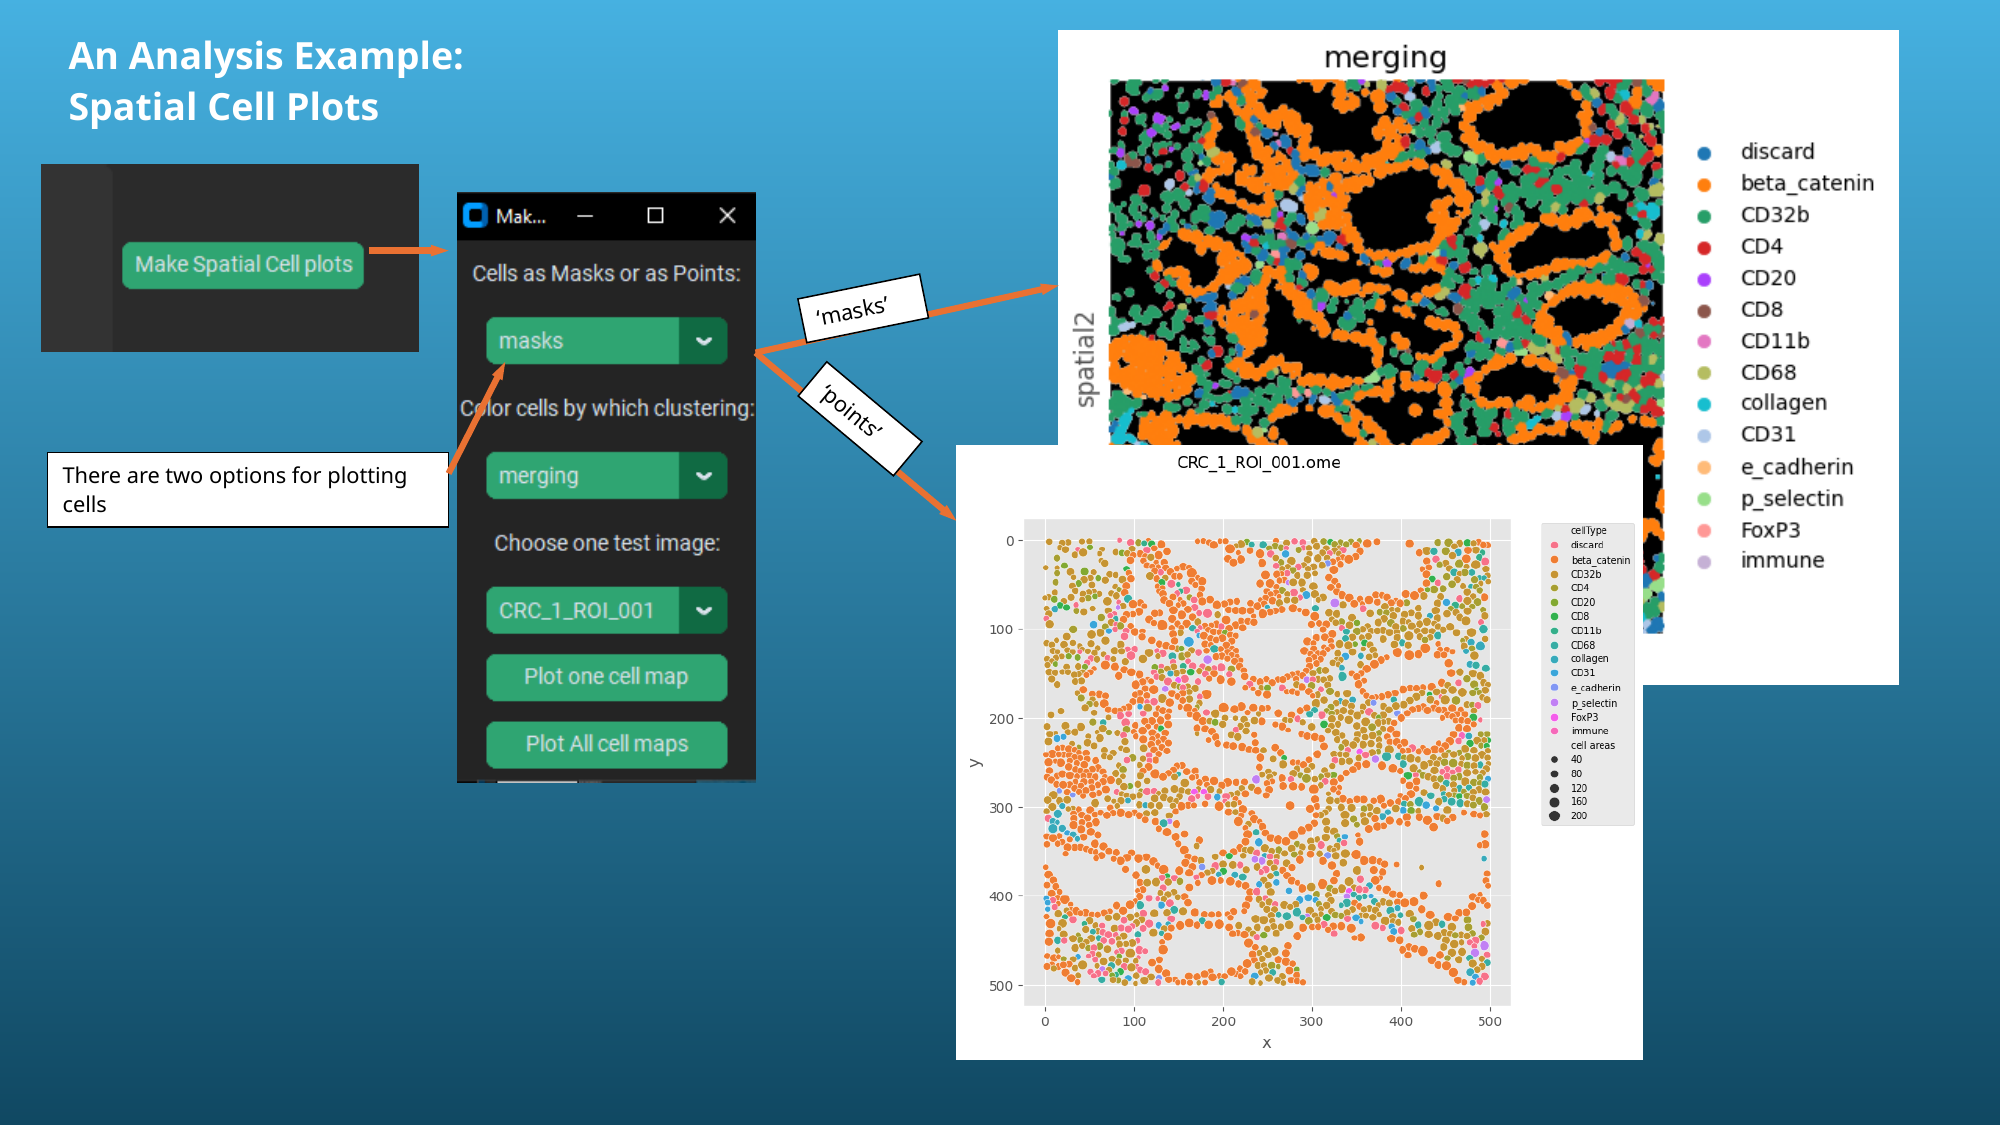

An Analysis Example:
Spatial Cell Plots
‘masks’
‘points’
There are two options for plotting cells